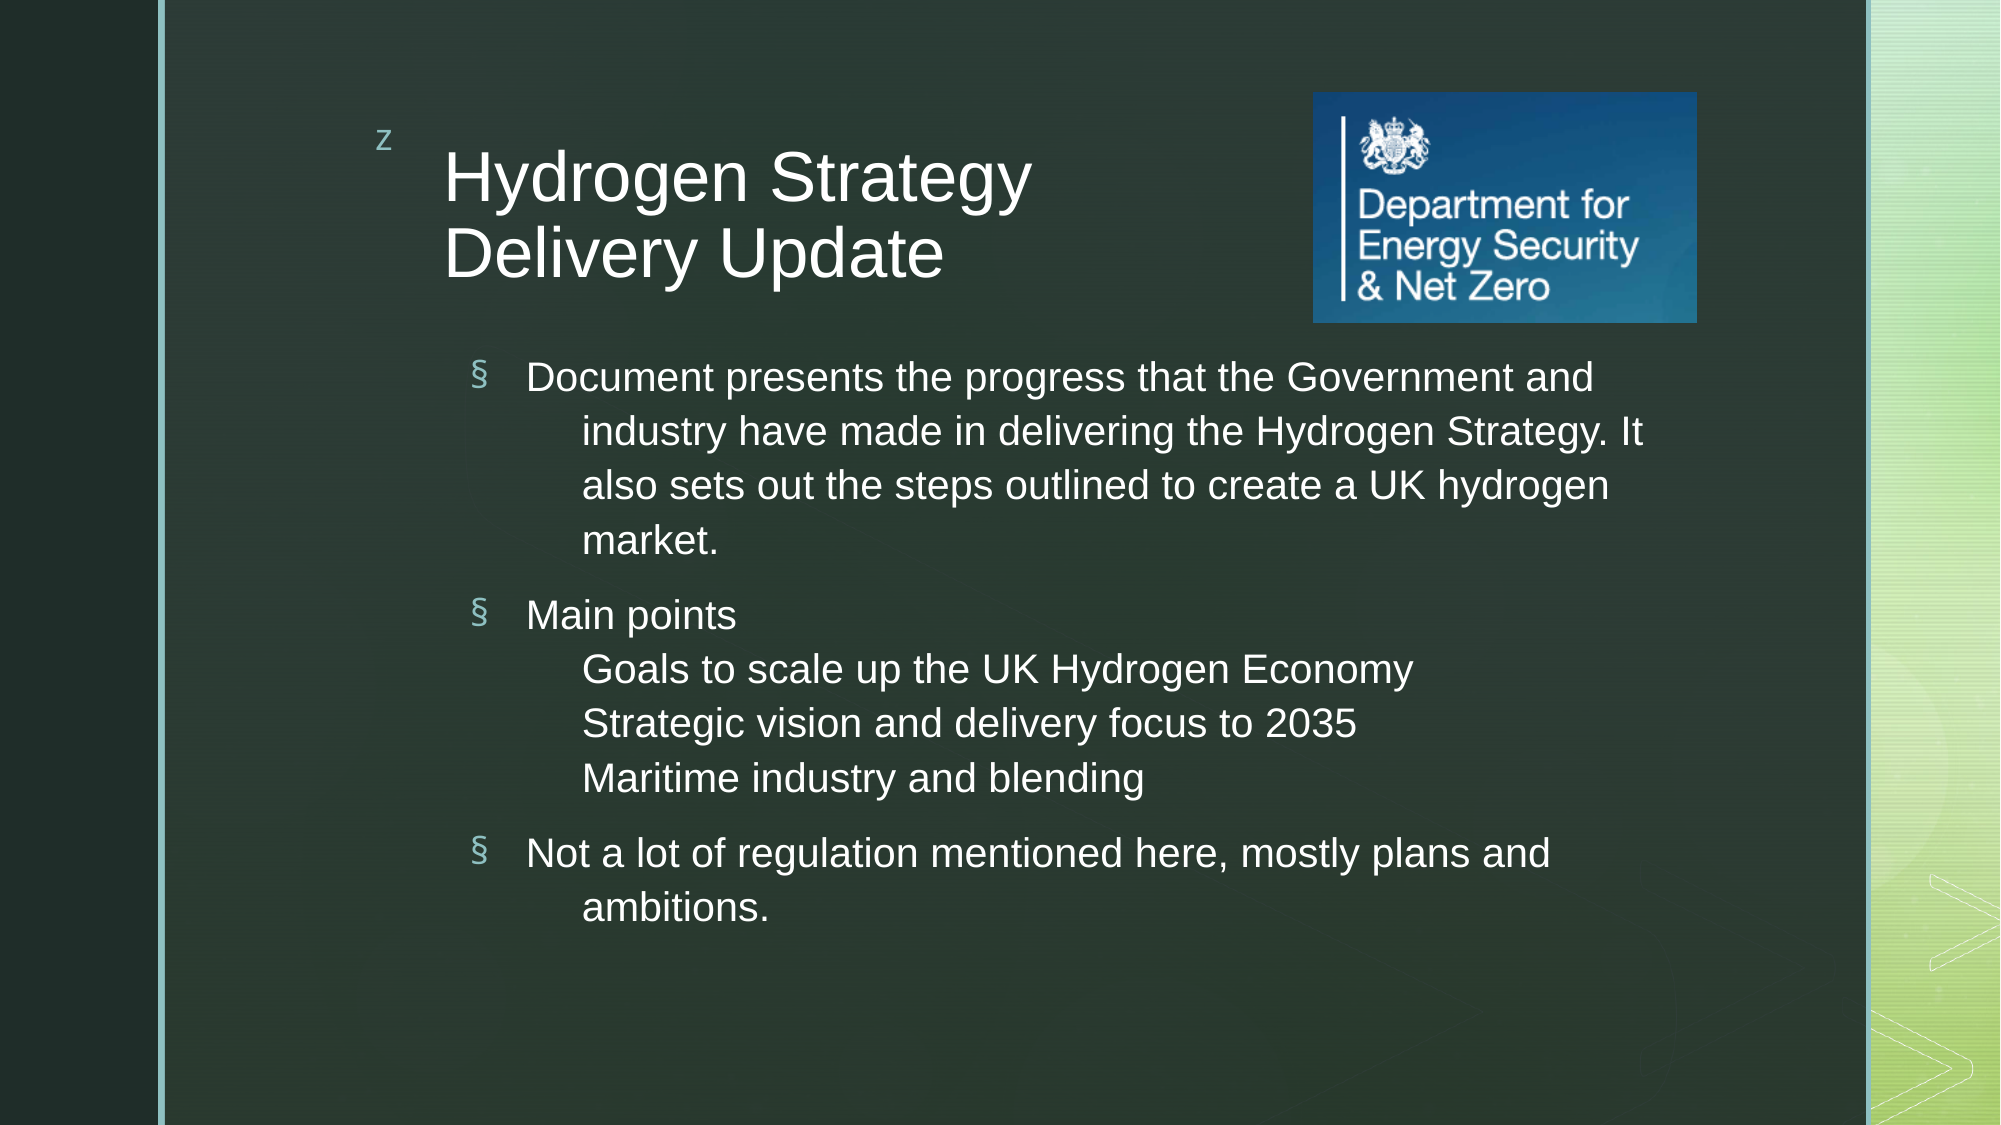

# Hydrogen Strategy Delivery Update
Document presents the progress that the Government and industry have made in delivering the Hydrogen Strategy. It also sets out the steps outlined to create a UK hydrogen market.
Main points
Goals to scale up the UK Hydrogen Economy
Strategic vision and delivery focus to 2035
Maritime industry and blending
Not a lot of regulation mentioned here, mostly plans and ambitions.